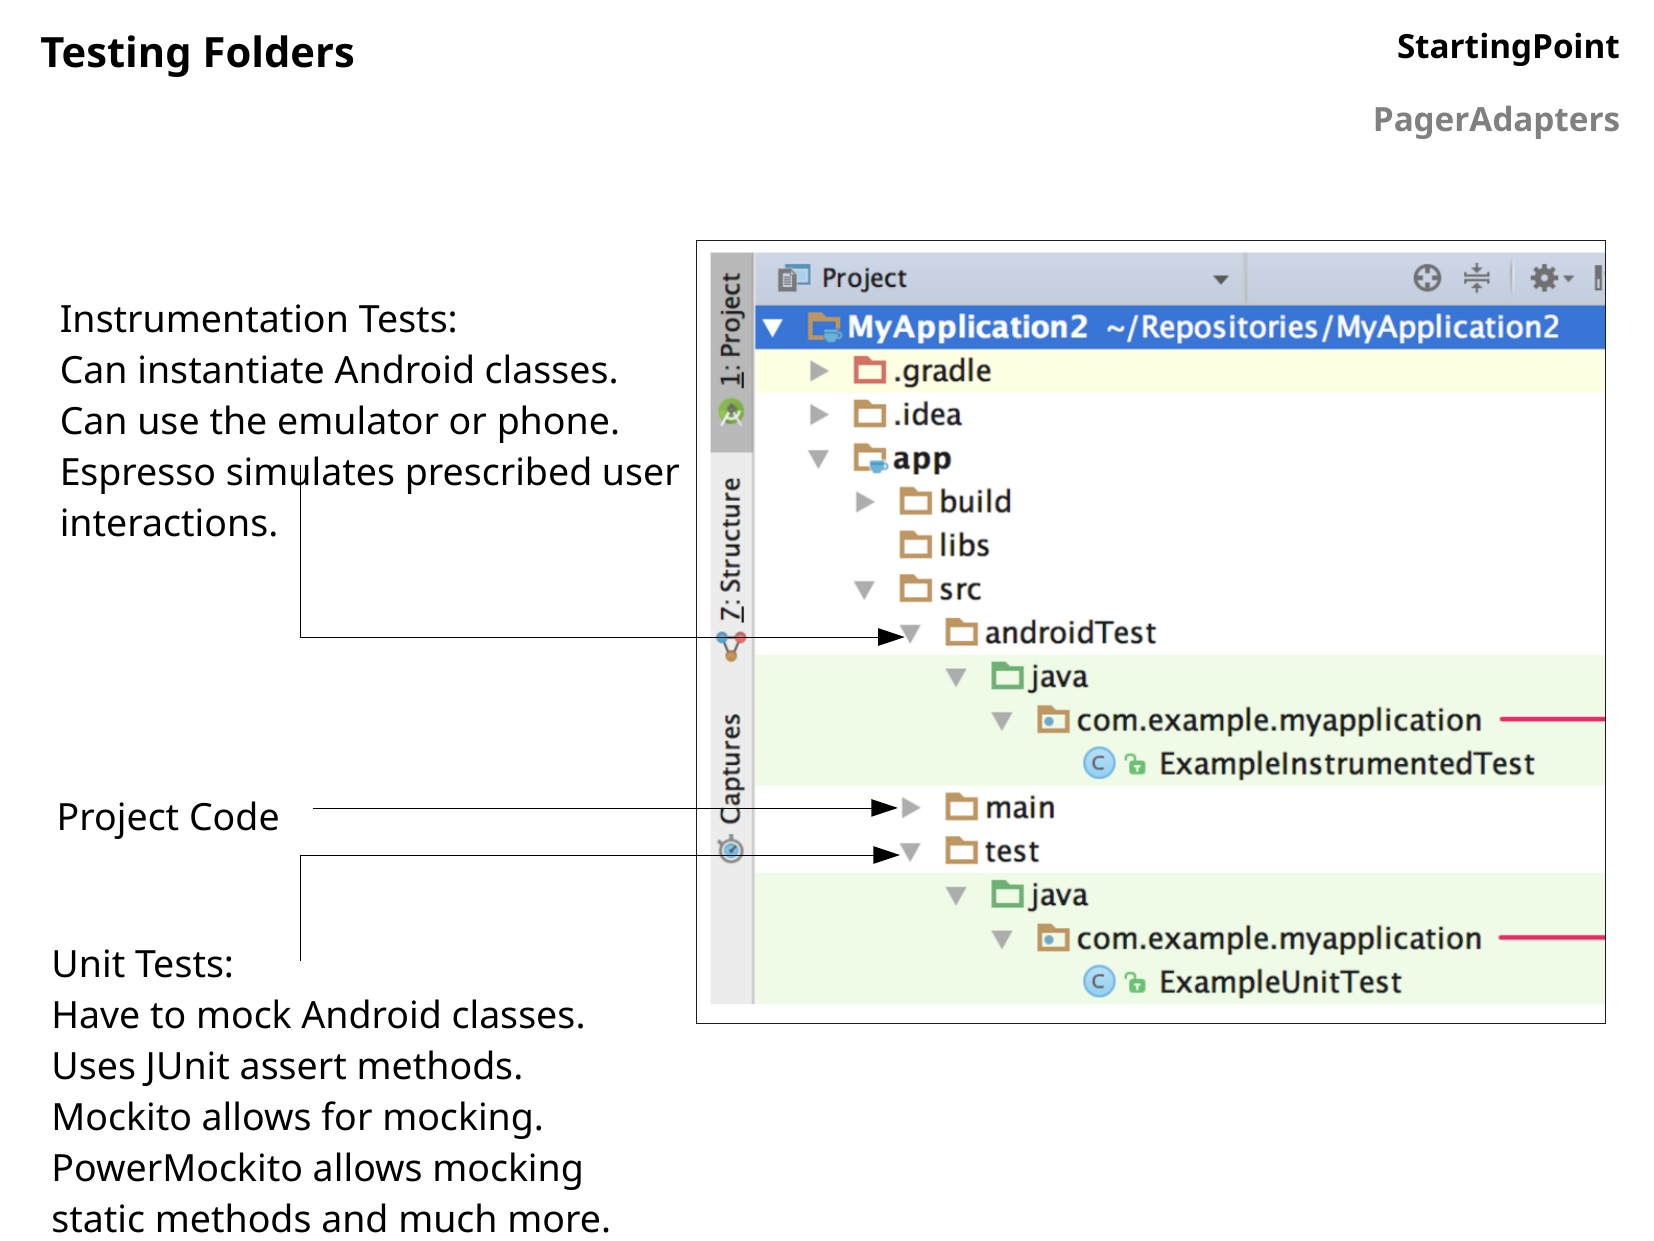

| Testing Folders | StartingPoint |
| --- | --- |
| | PagerAdapters |
Starting Position - CharacterView.java
Instrumentation Tests:
Can instantiate Android classes.
Can use the emulator or phone.
Espresso simulates prescribed user interactions.
Project Code
Unit Tests:
Have to mock Android classes.
Uses JUnit assert methods.
Mockito allows for mocking.
PowerMockito allows mocking static methods and much more.